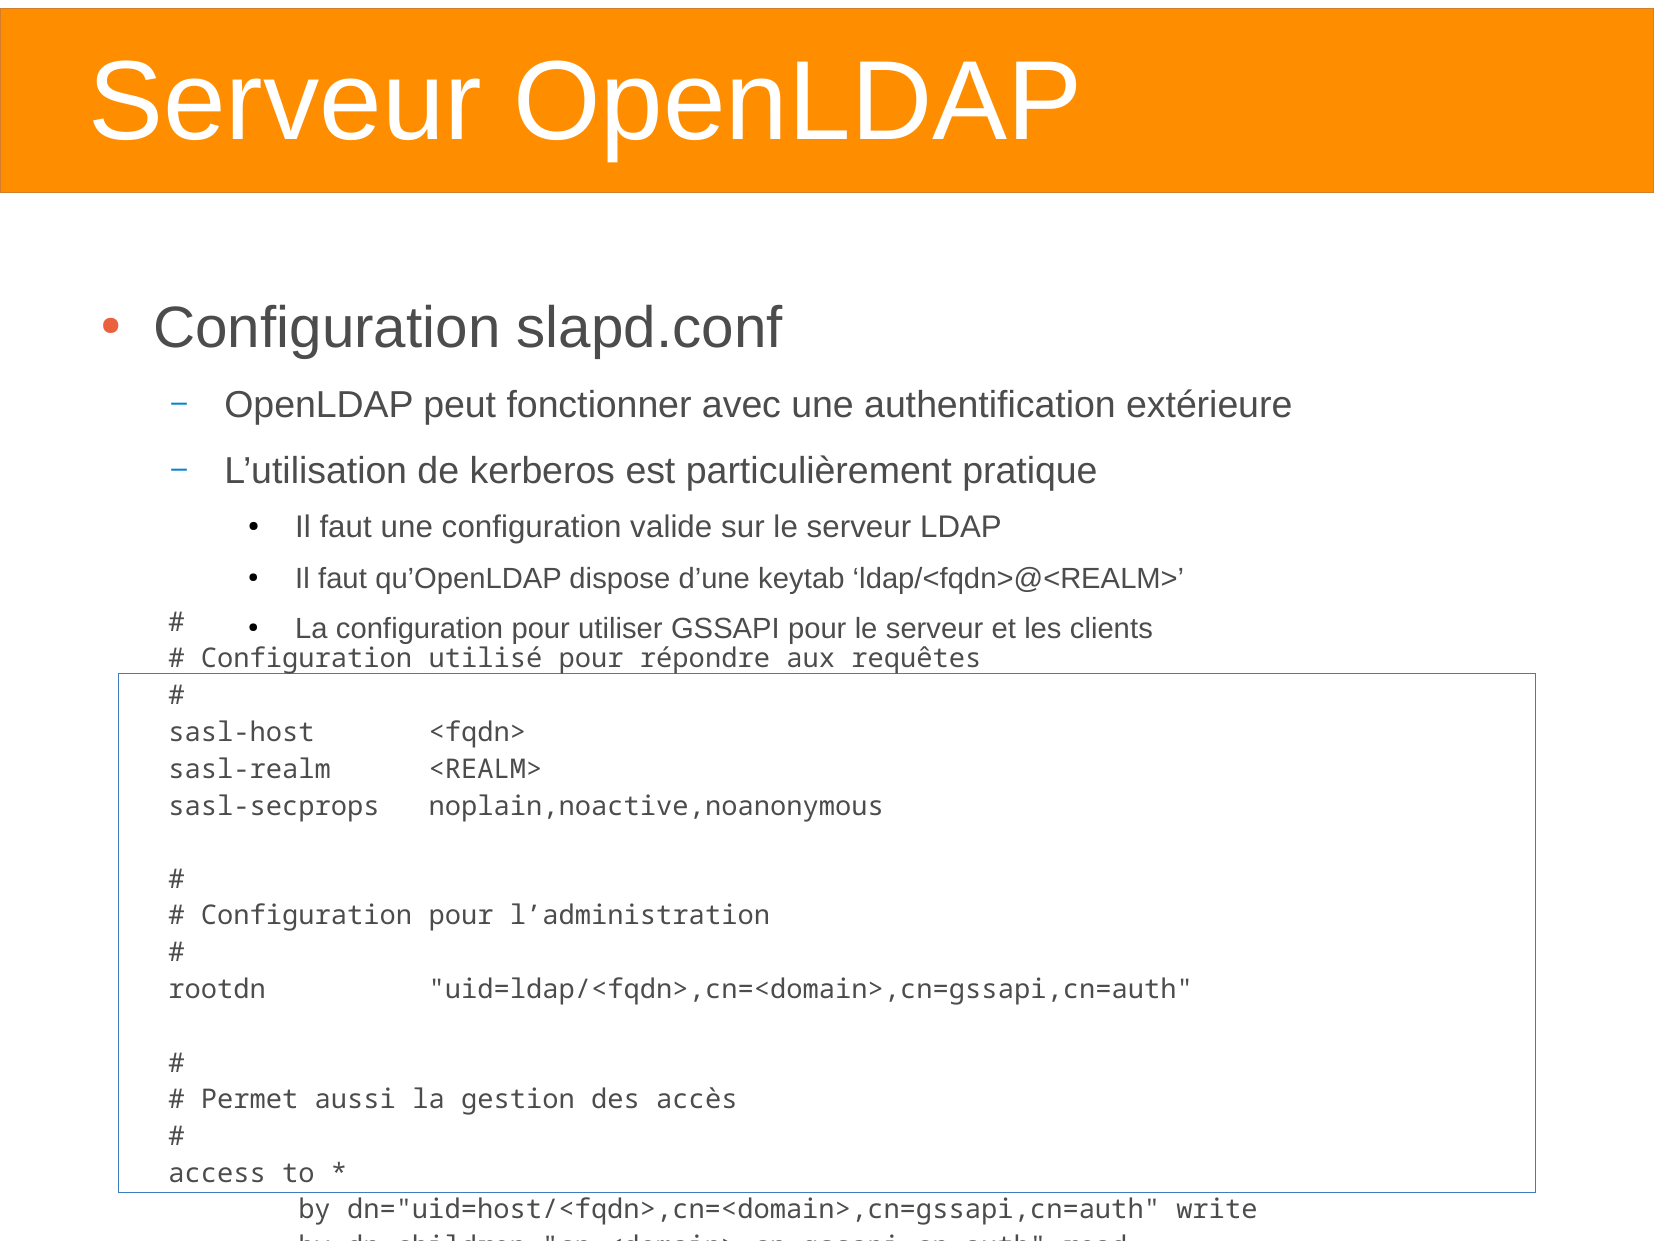

Serveur OpenLDAP
# Configuration slapd.conf
OpenLDAP peut fonctionner avec une authentification extérieure
L’utilisation de kerberos est particulièrement pratique
Il faut une configuration valide sur le serveur LDAP
Il faut qu’OpenLDAP dispose d’une keytab ‘ldap/<fqdn>@<REALM>’
La configuration pour utiliser GSSAPI pour le serveur et les clients
#
# Configuration utilisé pour répondre aux requêtes
#
sasl-host <fqdn>
sasl-realm <REALM>
sasl-secprops noplain,noactive,noanonymous
#
# Configuration pour l’administration
#
rootdn "uid=ldap/<fqdn>,cn=<domain>,cn=gssapi,cn=auth"
#
# Permet aussi la gestion des accès
#
access to *
 by dn="uid=host/<fqdn>,cn=<domain>,cn=gssapi,cn=auth" write
 by dn.children="cn=<domain>,cn=gssapi,cn=auth" read